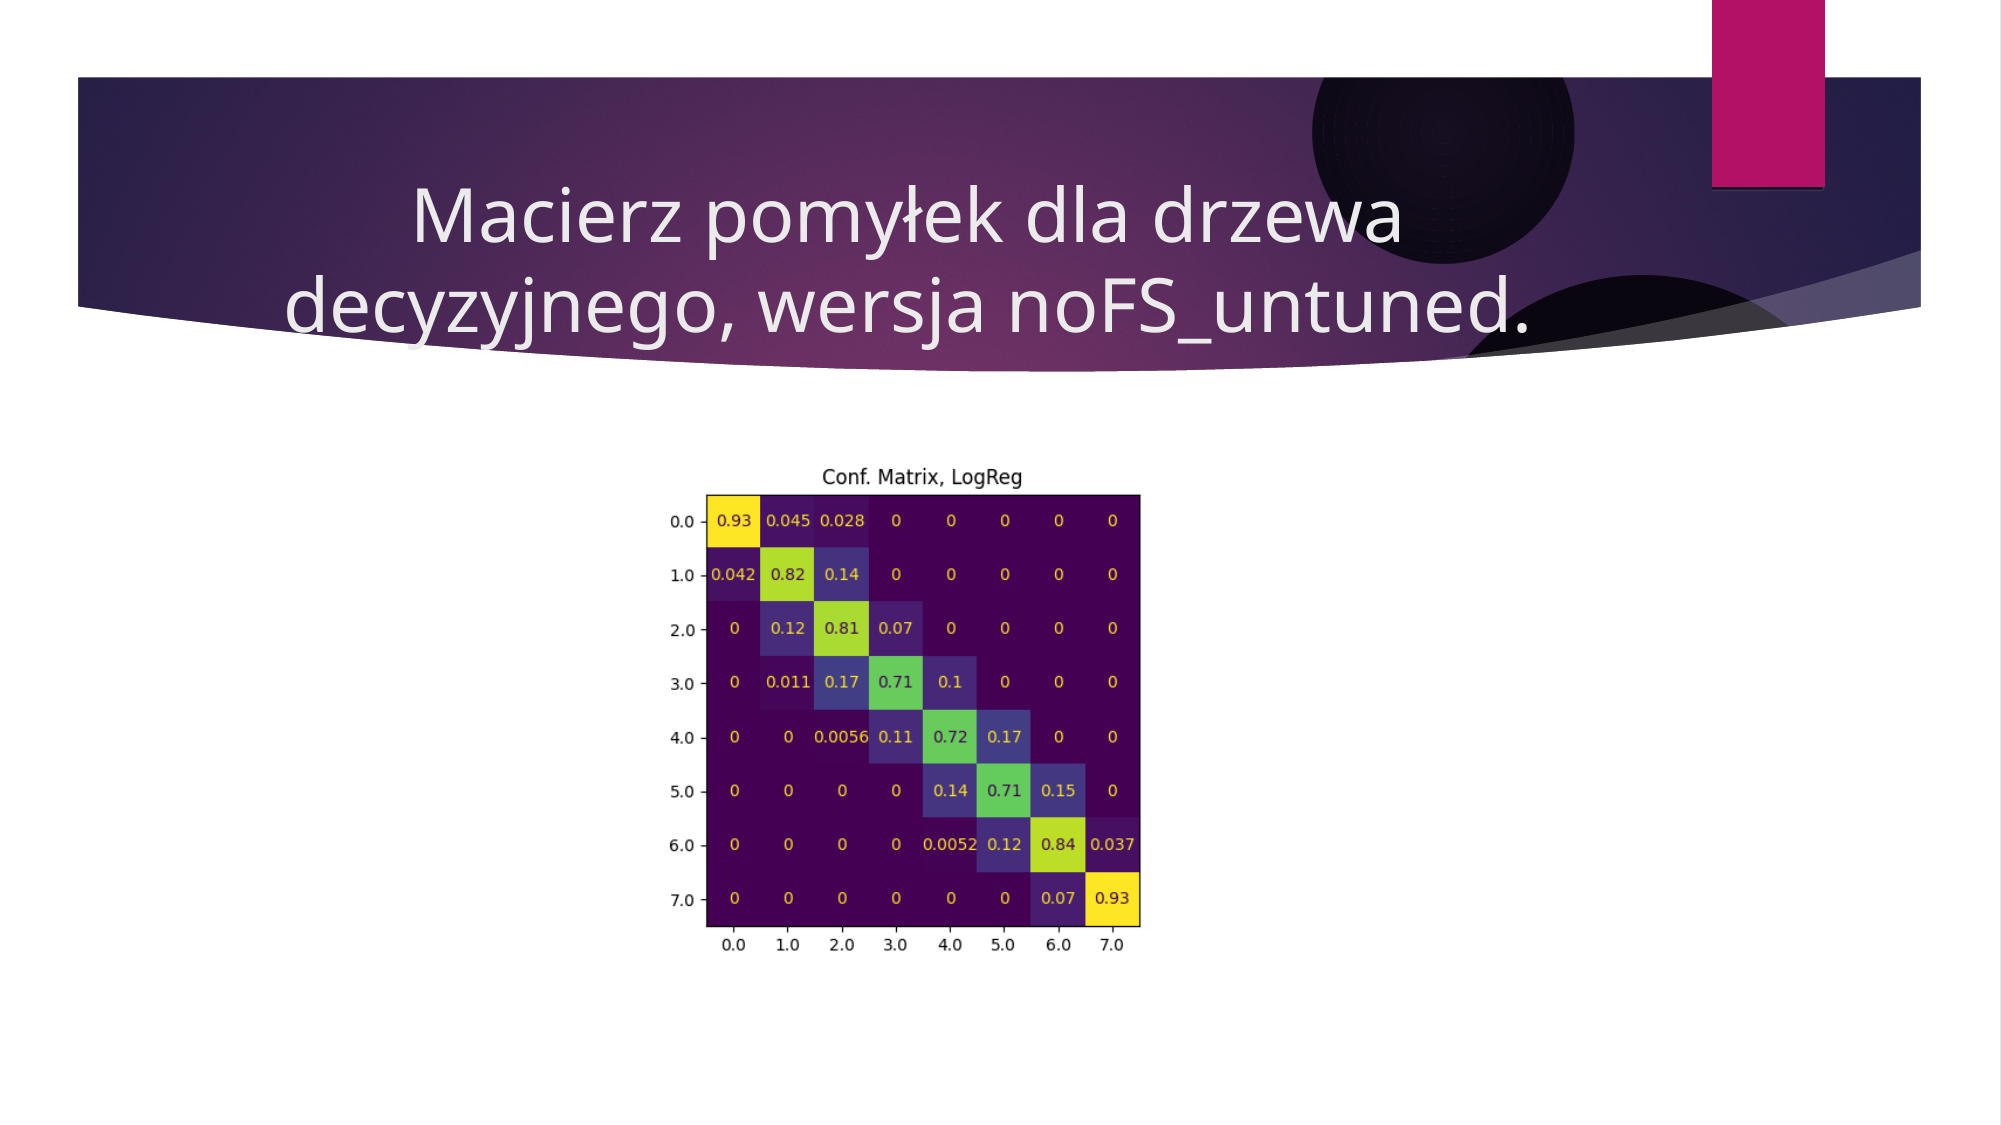

# Macierz pomyłek dla drzewa decyzyjnego, wersja noFS_untuned.